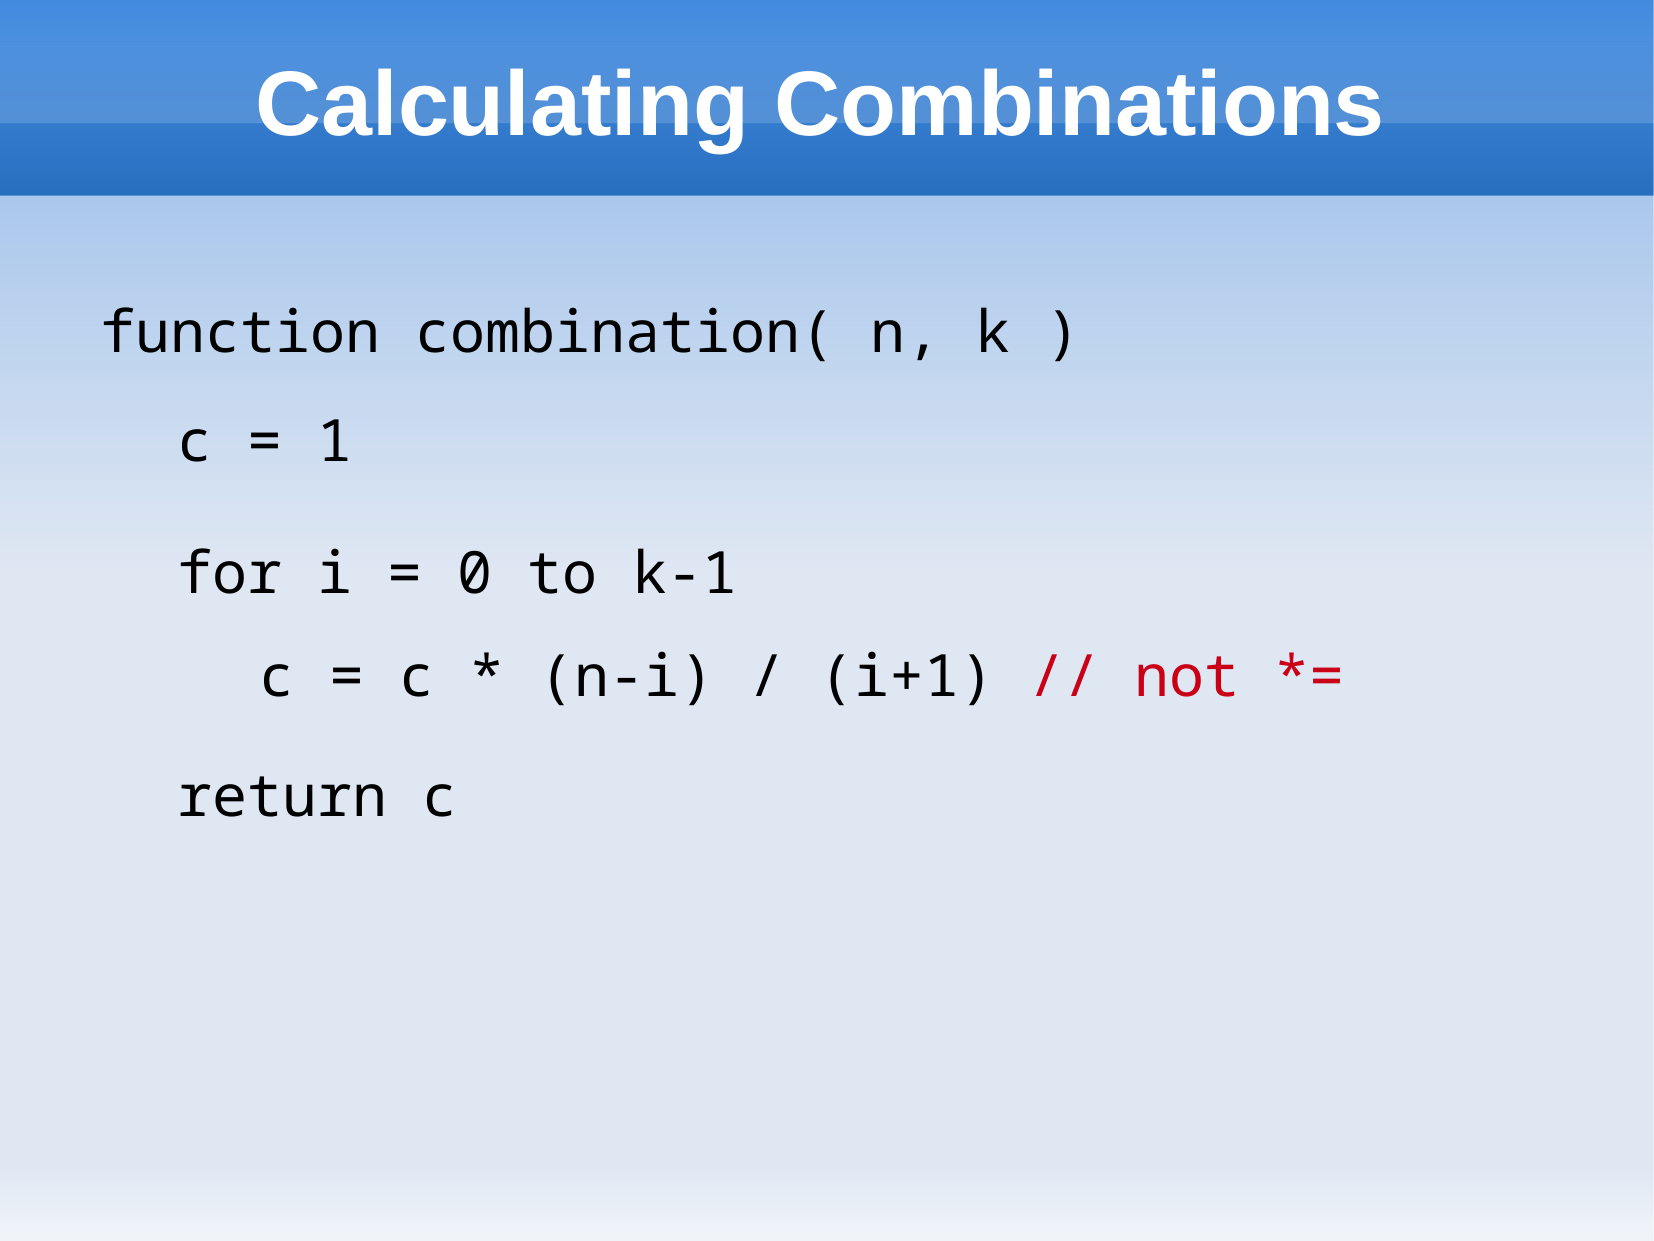

# Calculating Combinations
function combination( n, k )
c = 1
for i = 0 to k-1
c = c * (n-i) / (i+1) // not *=
return c